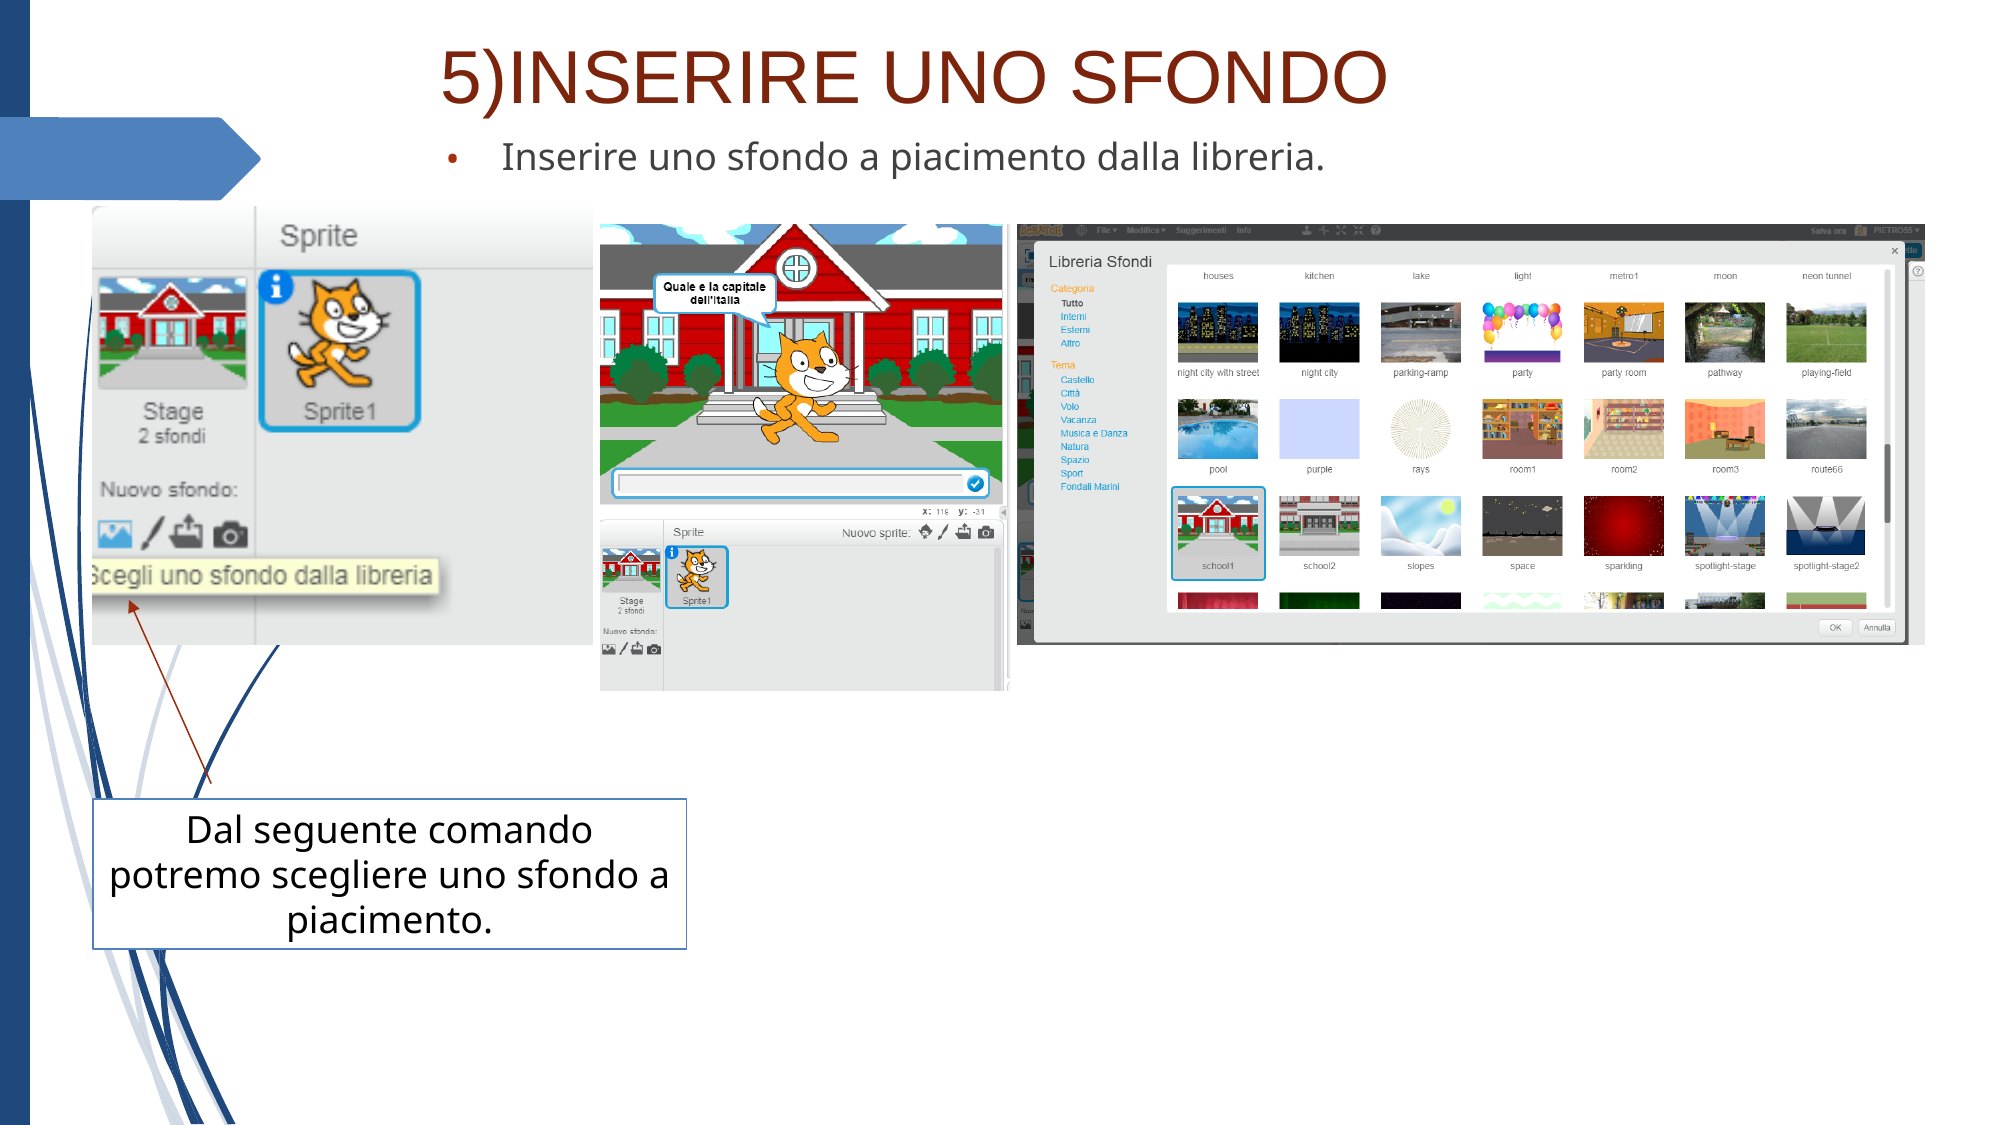

5)INSERIRE UNO SFONDO
Inserire uno sfondo a piacimento dalla libreria.
Dal seguente comando potremo scegliere uno sfondo a piacimento.